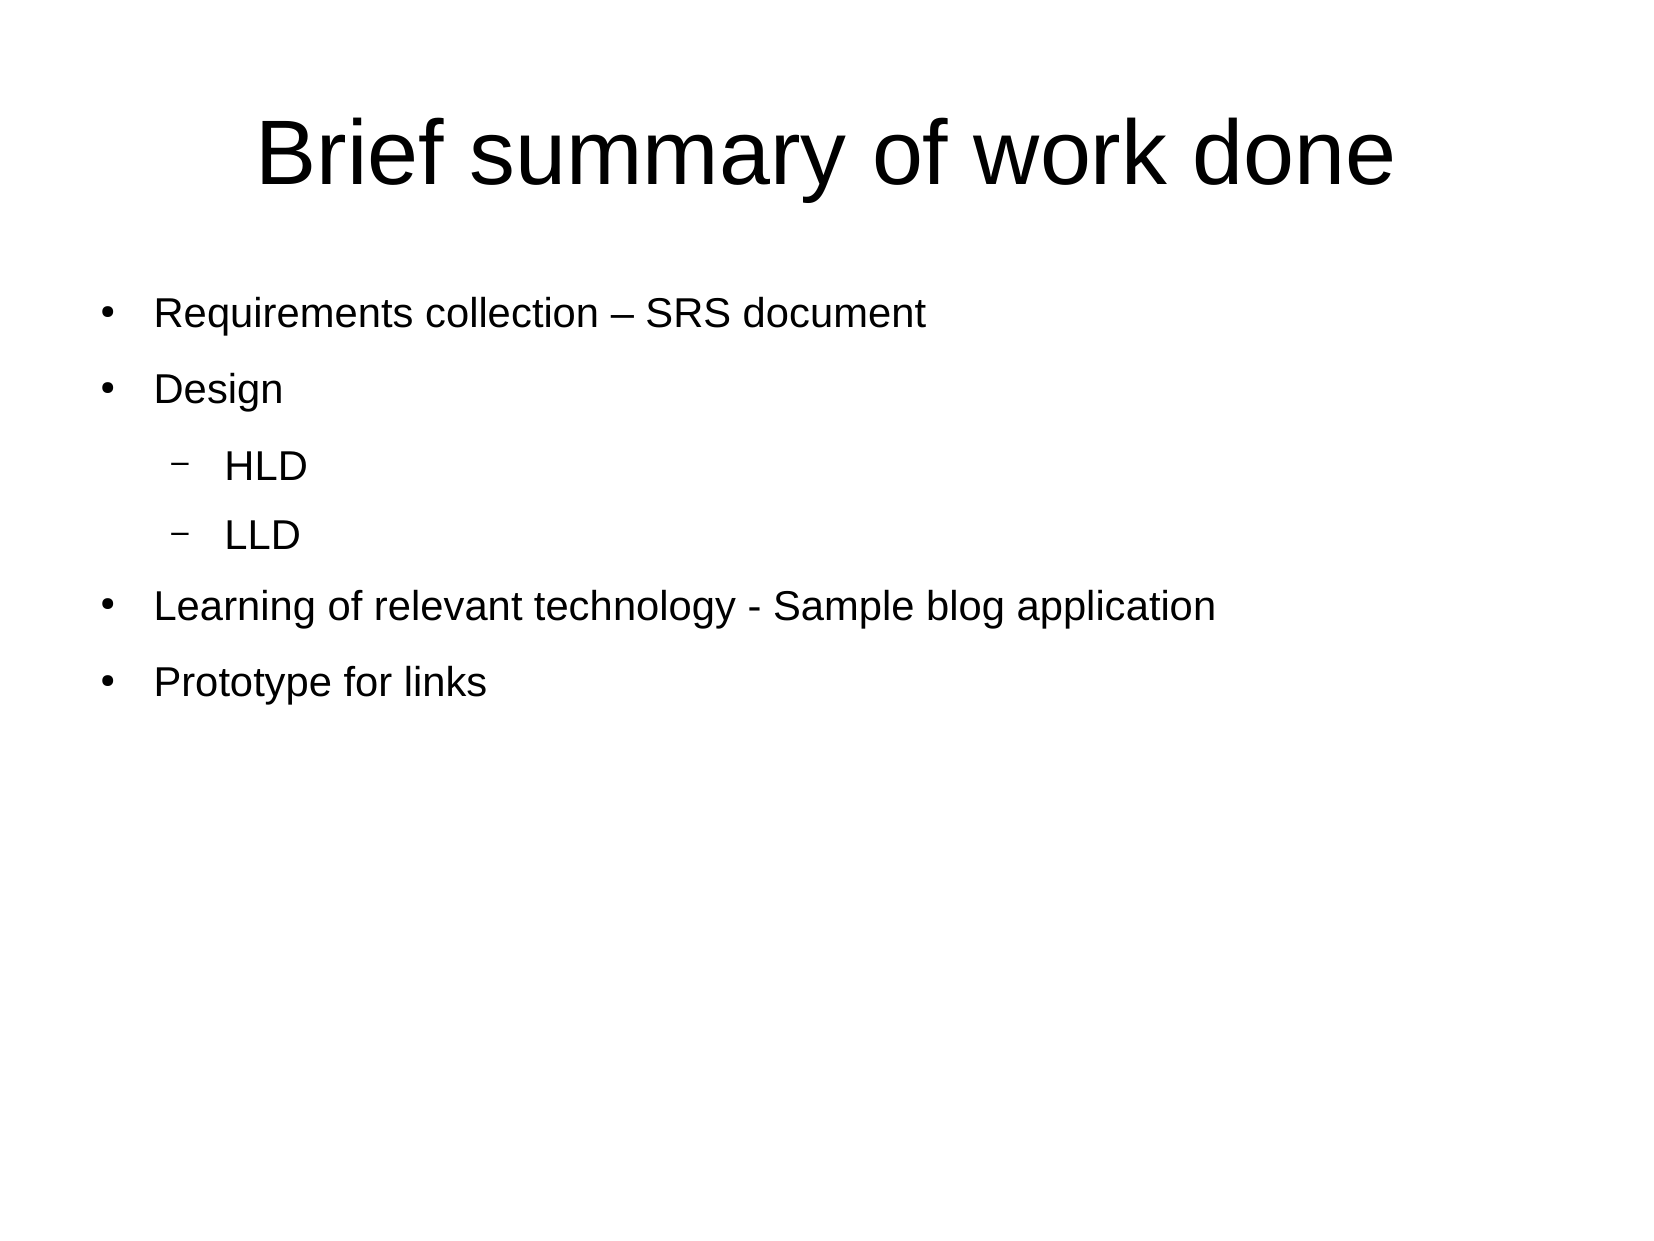

# Brief summary of work done
Requirements collection – SRS document
Design
HLD
LLD
Learning of relevant technology - Sample blog application
Prototype for links